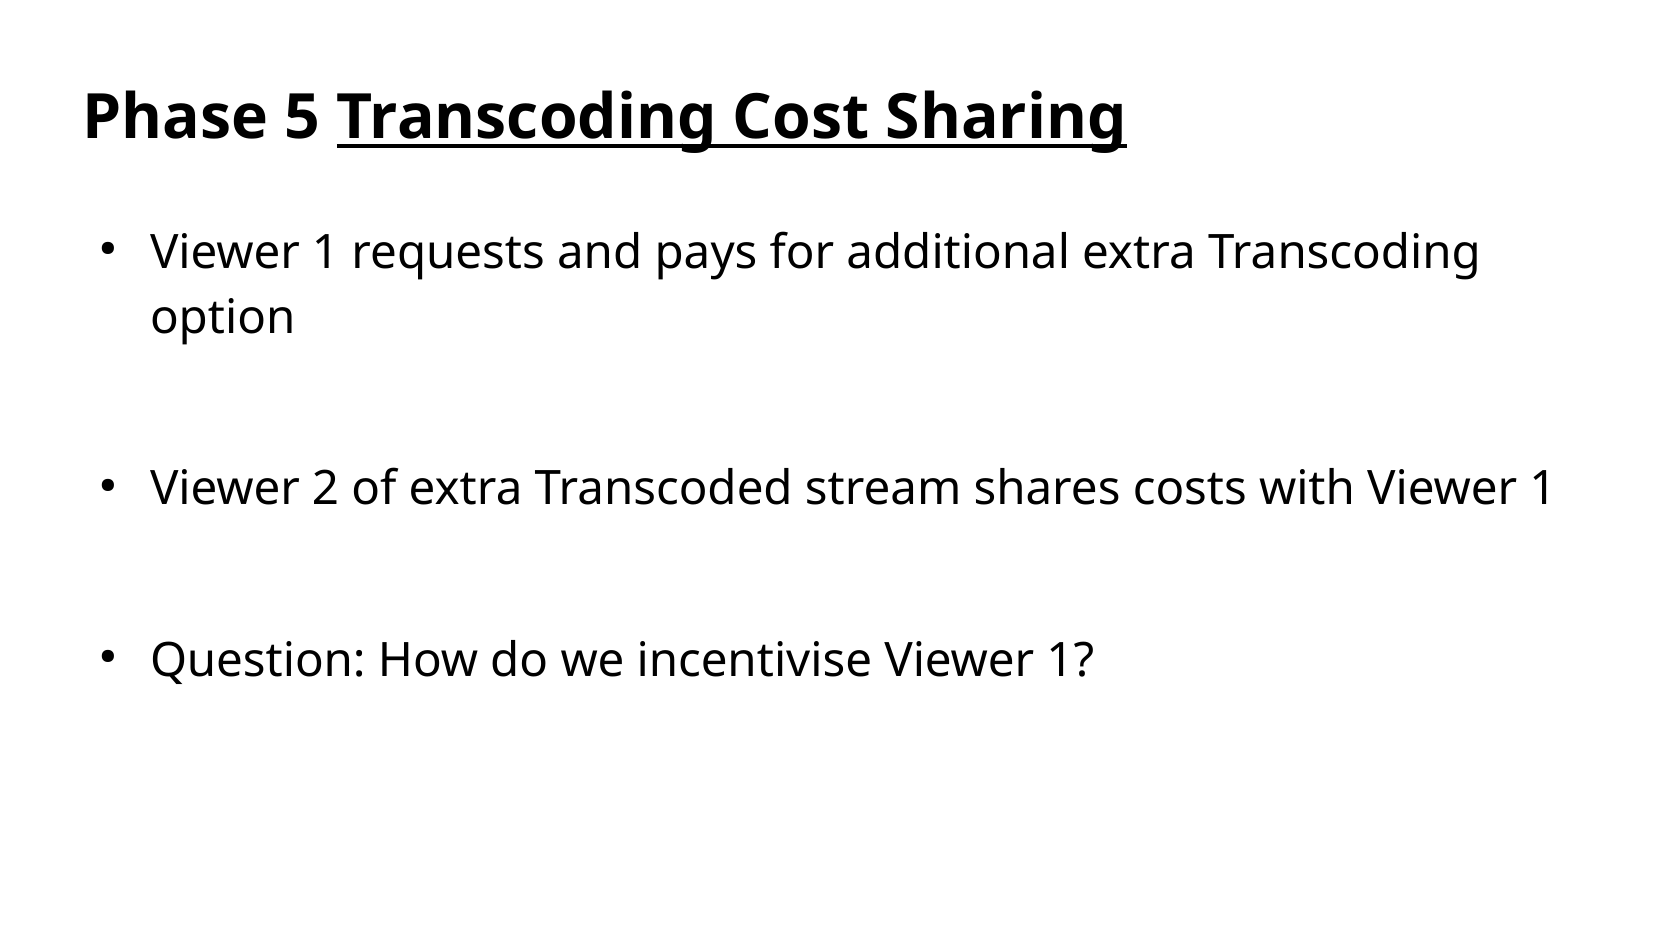

# Phase 5 Transcoding Cost Sharing
Viewer 1 requests and pays for additional extra Transcoding option
Viewer 2 of extra Transcoded stream shares costs with Viewer 1
Question: How do we incentivise Viewer 1?